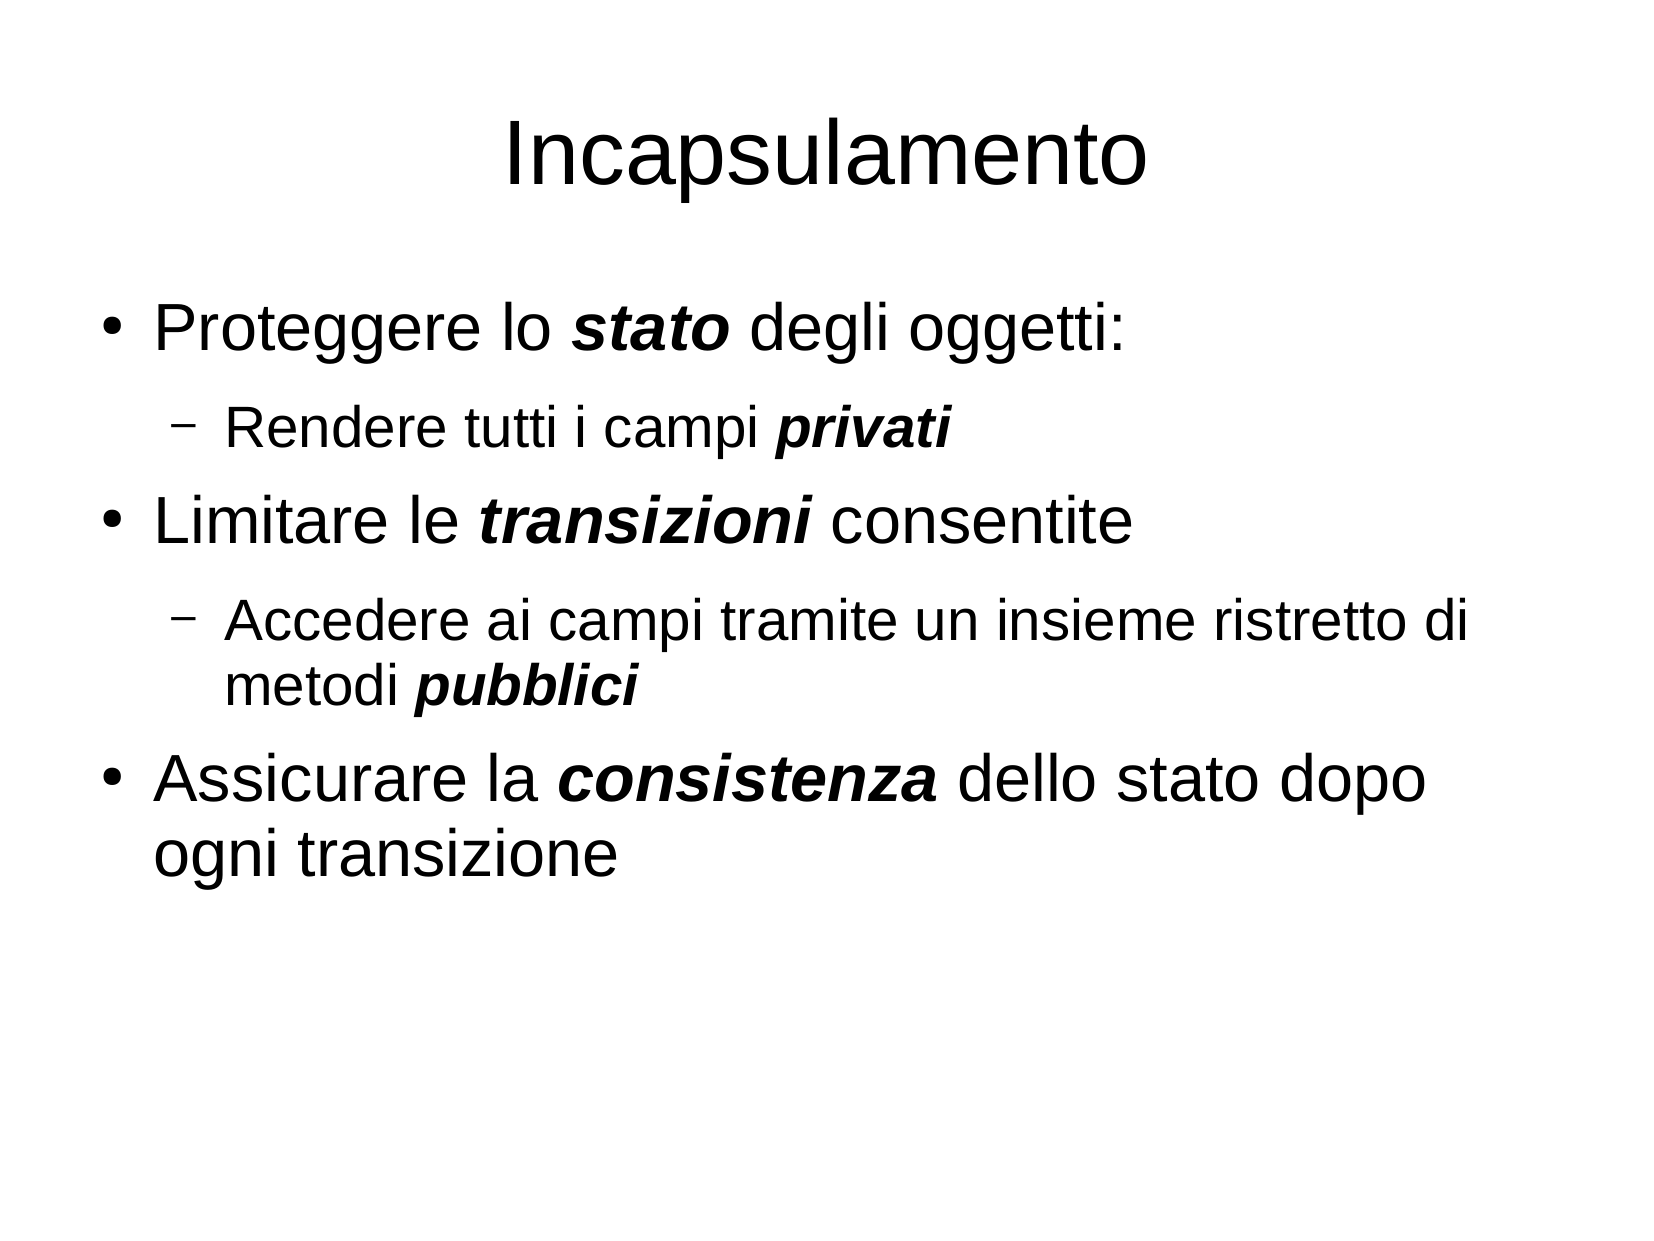

# Incapsulamento
Proteggere lo stato degli oggetti:
Rendere tutti i campi privati
Limitare le transizioni consentite
Accedere ai campi tramite un insieme ristretto di metodi pubblici
Assicurare la consistenza dello stato dopo ogni transizione